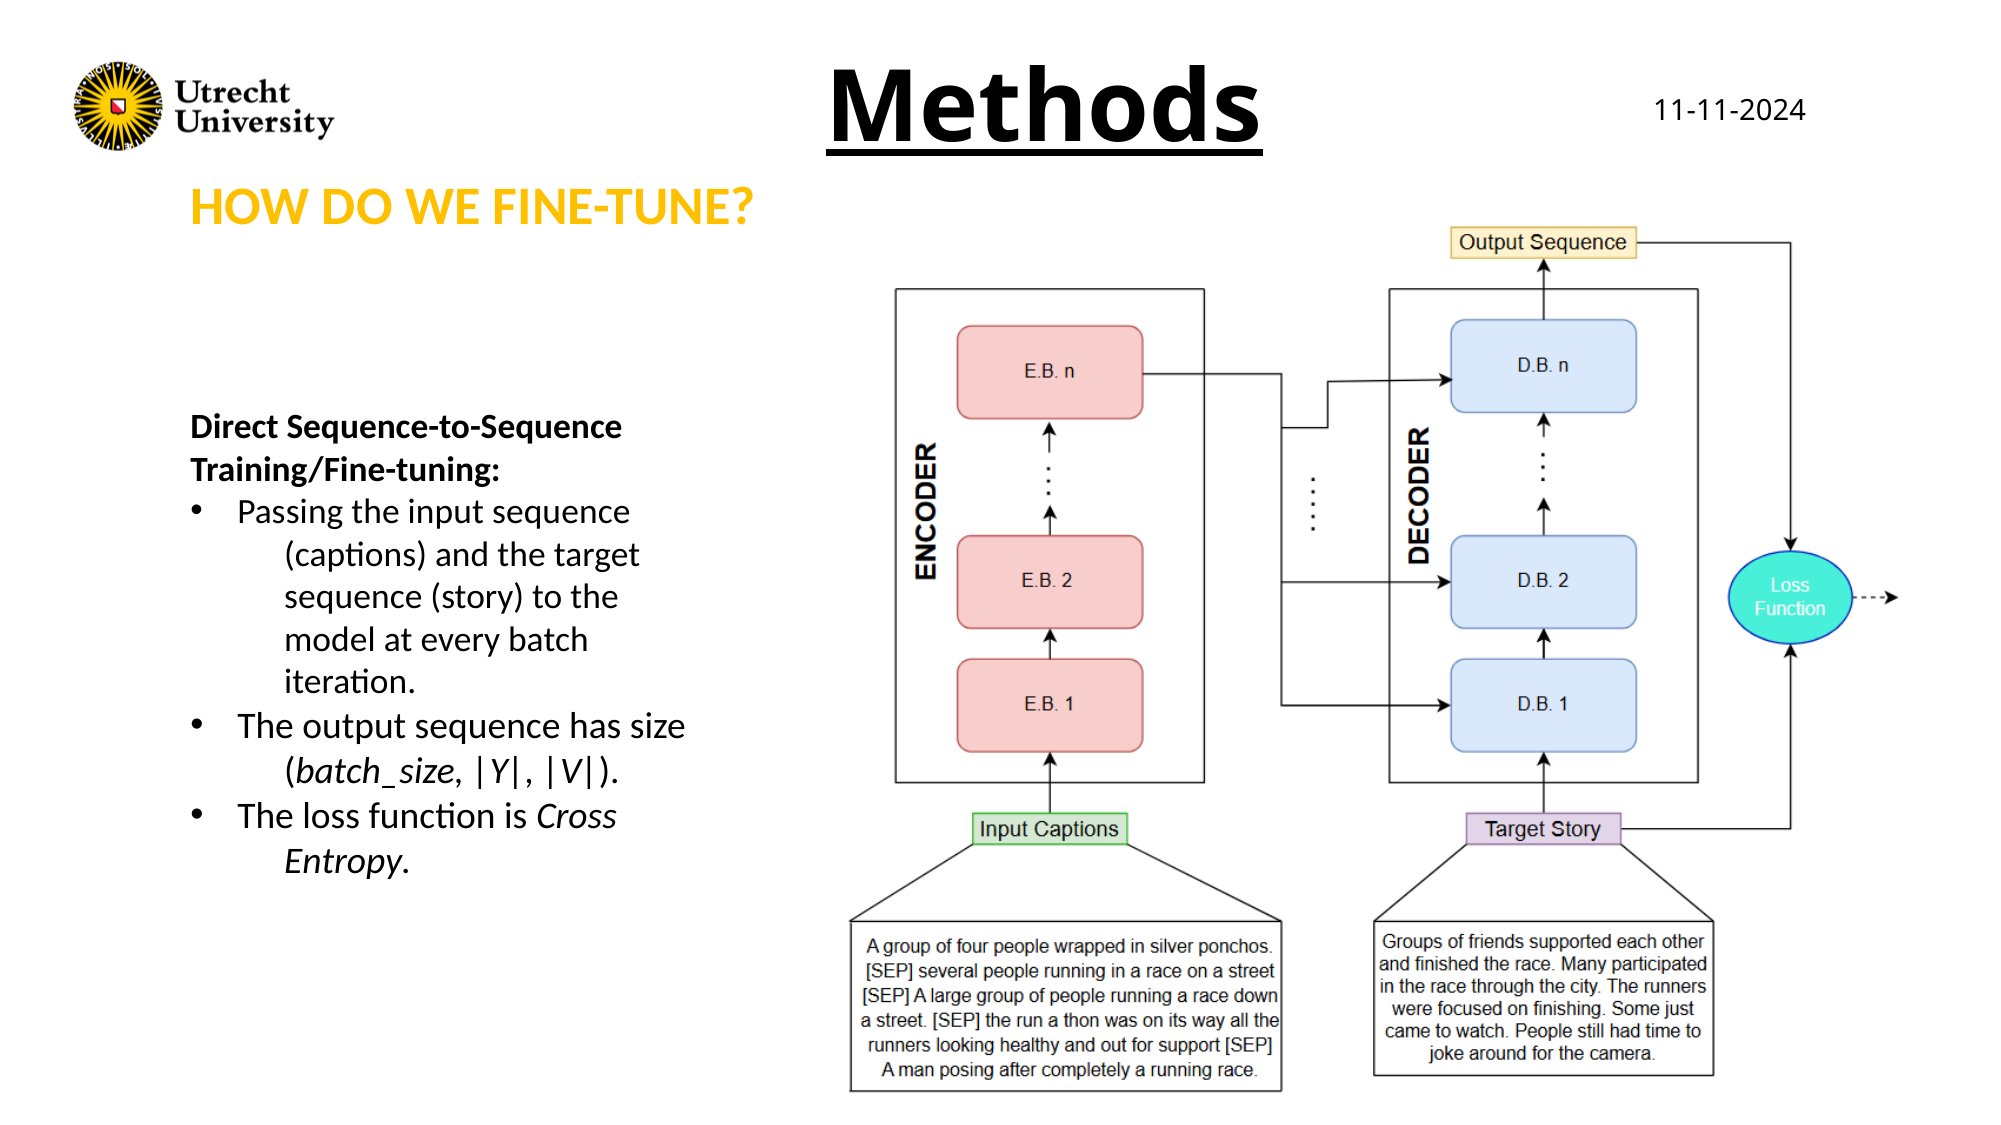

Methods
11-11-2024
HOW DO WE FINE-TUNE?
Direct Sequence-to-Sequence Training/Fine-tuning:
Passing the input sequence (captions) and the target sequence (story) to the model at every batch iteration.
The output sequence has size (batch_size, |Y|, |V|).
The loss function is Cross Entropy.
1